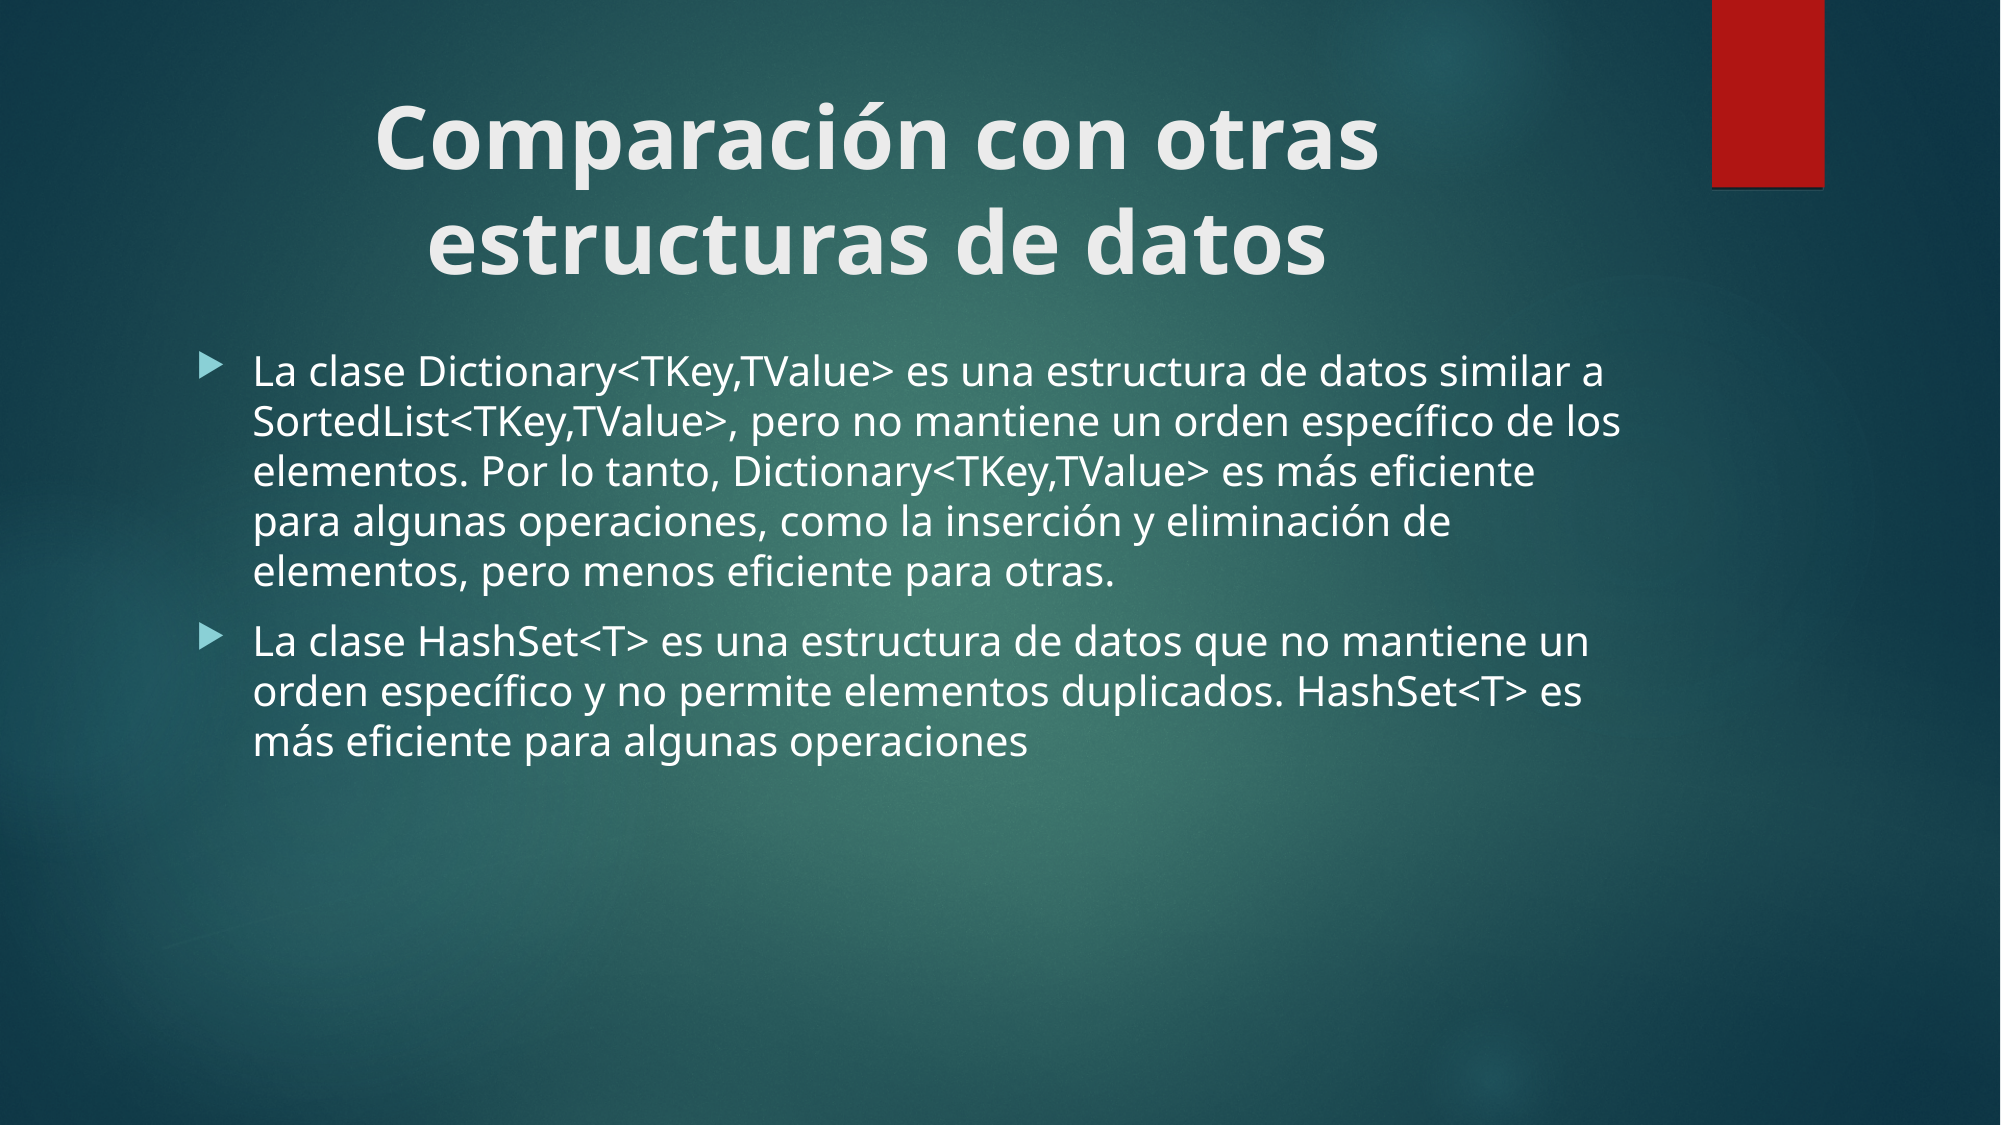

# Comparación con otras estructuras de datos
La clase Dictionary<TKey,TValue> es una estructura de datos similar a SortedList<TKey,TValue>, pero no mantiene un orden específico de los elementos. Por lo tanto, Dictionary<TKey,TValue> es más eficiente para algunas operaciones, como la inserción y eliminación de elementos, pero menos eficiente para otras.
La clase HashSet<T> es una estructura de datos que no mantiene un orden específico y no permite elementos duplicados. HashSet<T> es más eficiente para algunas operaciones